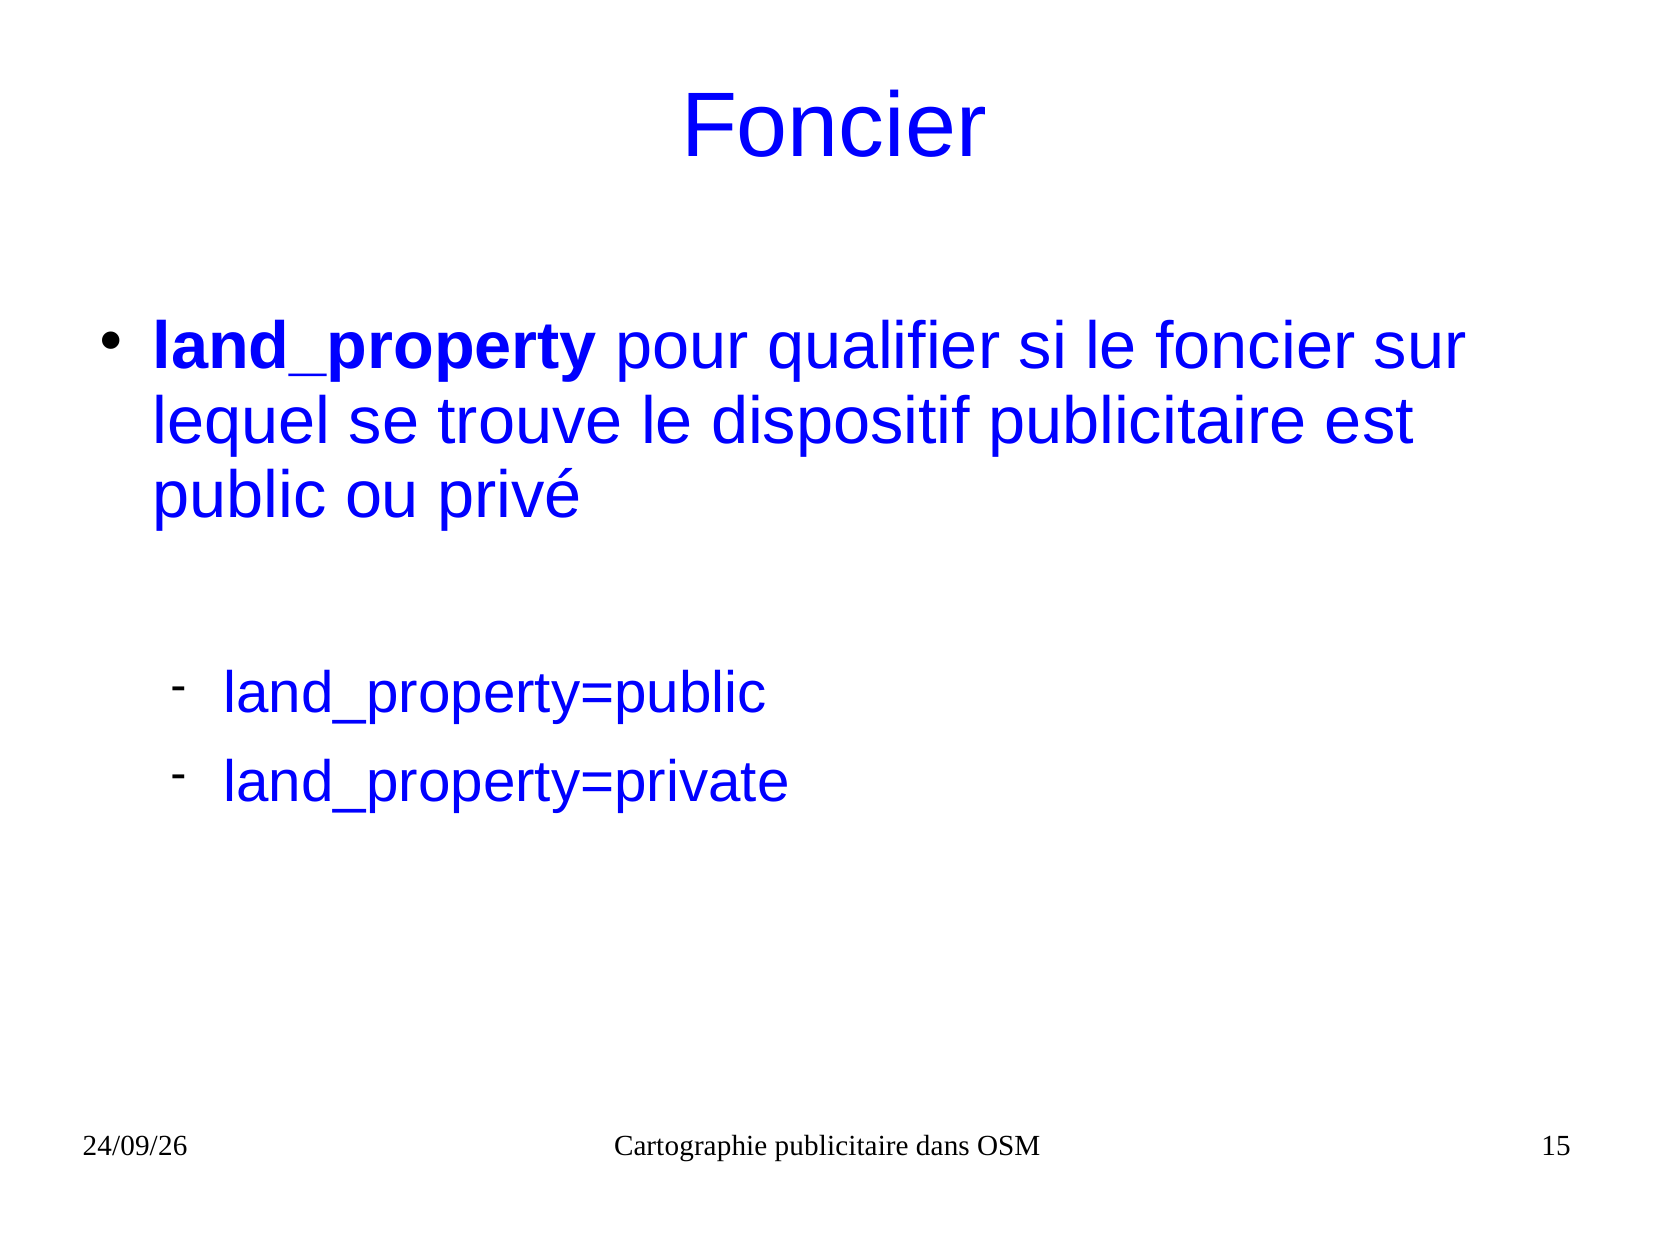

# Foncier
land_property pour qualifier si le foncier sur lequel se trouve le dispositif publicitaire est public ou privé
land_property=public
land_property=private
Cartographie publicitaire dans OSM
15